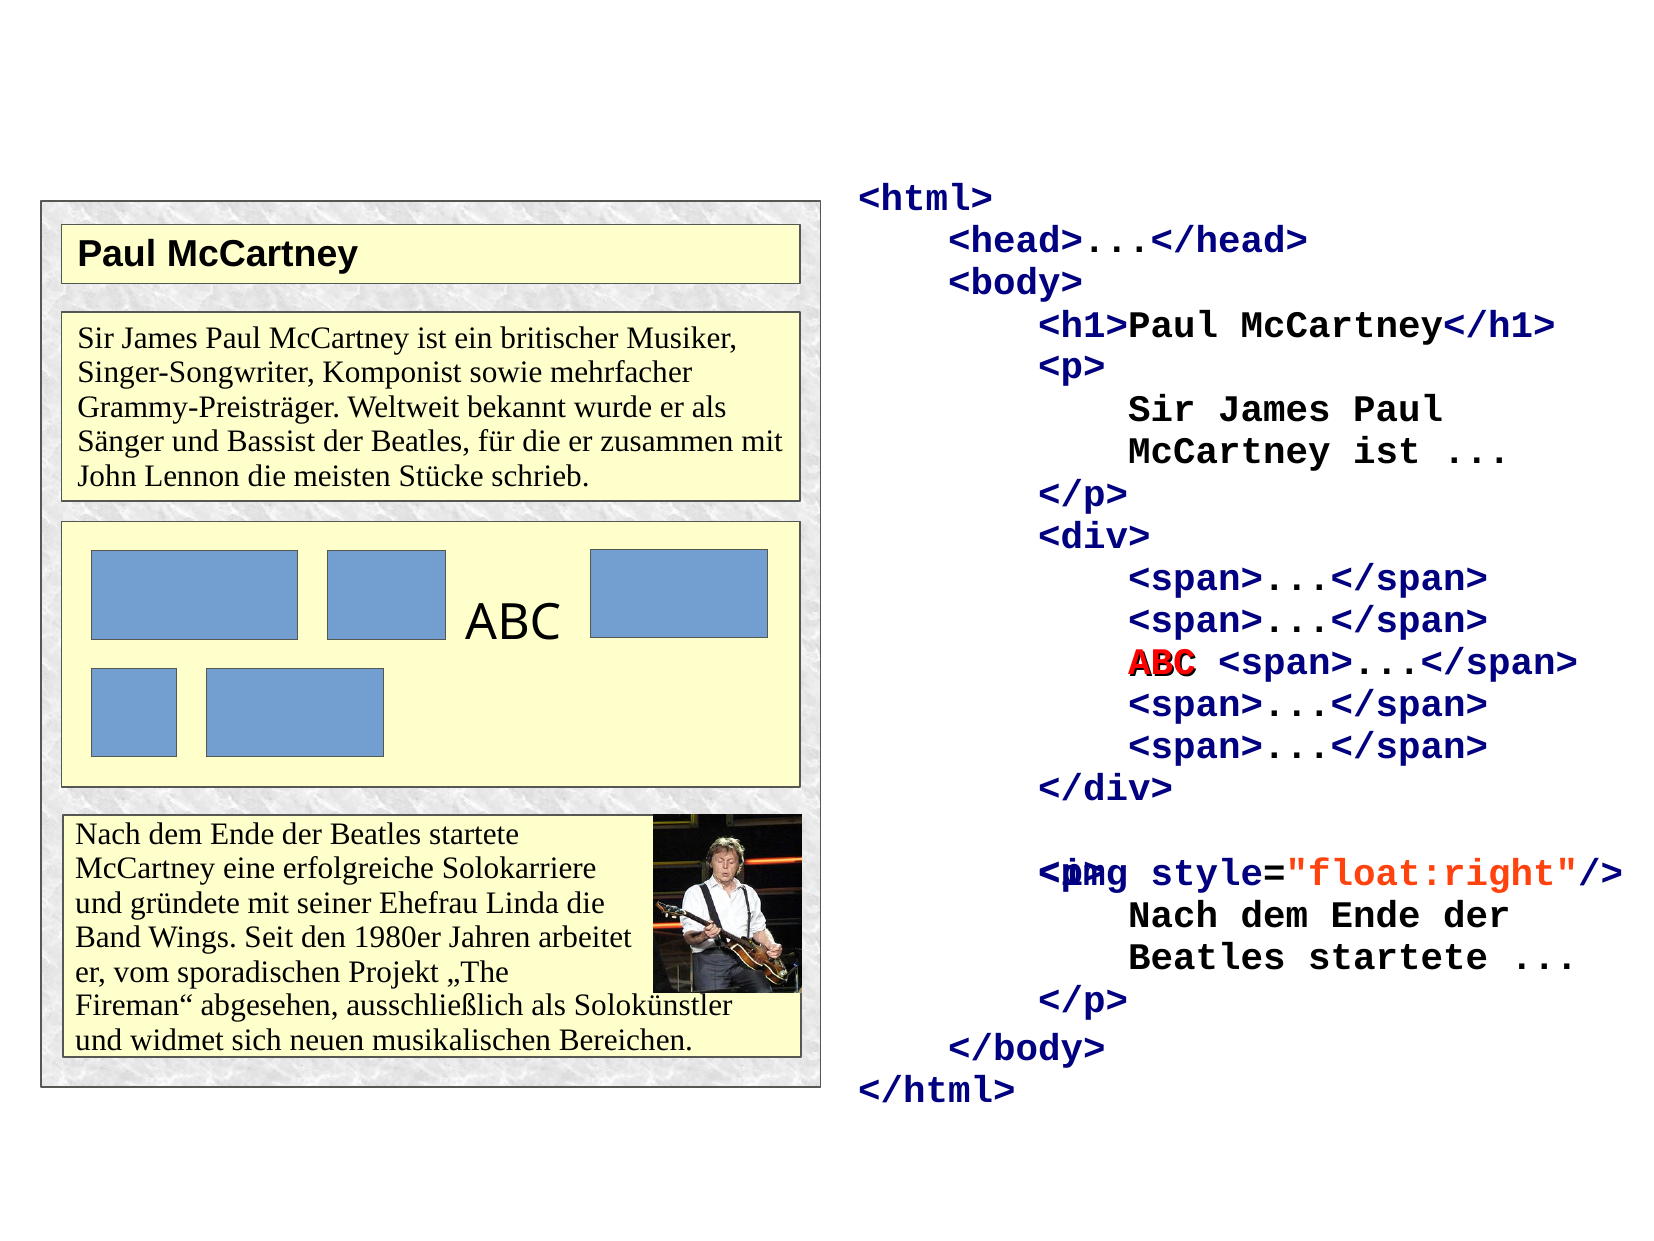

<html>
 <head>...</head>
 <body>
Paul McCartney
 <h1>Paul McCartney</h1>
Sir James Paul McCartney ist ein britischer Musiker, Singer-Songwriter, Komponist sowie mehrfacher Grammy-Preisträger. Weltweit bekannt wurde er als Sänger und Bassist der Beatles, für die er zusammen mit John Lennon die meisten Stücke schrieb.
 <p>
 Sir James Paul
 McCartney ist ...
 </p>
 <div>
 <span>...</span>
ABC
 <span>...</span>
 ABC <span>...</span>
 <span>...</span>
 <span>...</span>
 </div>
 <img style="float:right"/>
Nach dem Ende der Beatles startete McCartney eine erfolgreiche Solokarriere und gründete mit seiner Ehefrau Linda die Band Wings. Seit den 1980er Jahren arbeitet er, vom sporadischen Projekt „The
Fireman“ abgesehen, ausschließlich als Solokünstler und widmet sich neuen musikalischen Bereichen.
 <p>
 Nach dem Ende der
 Beatles startete ...
 </p>
 </body>
</html>